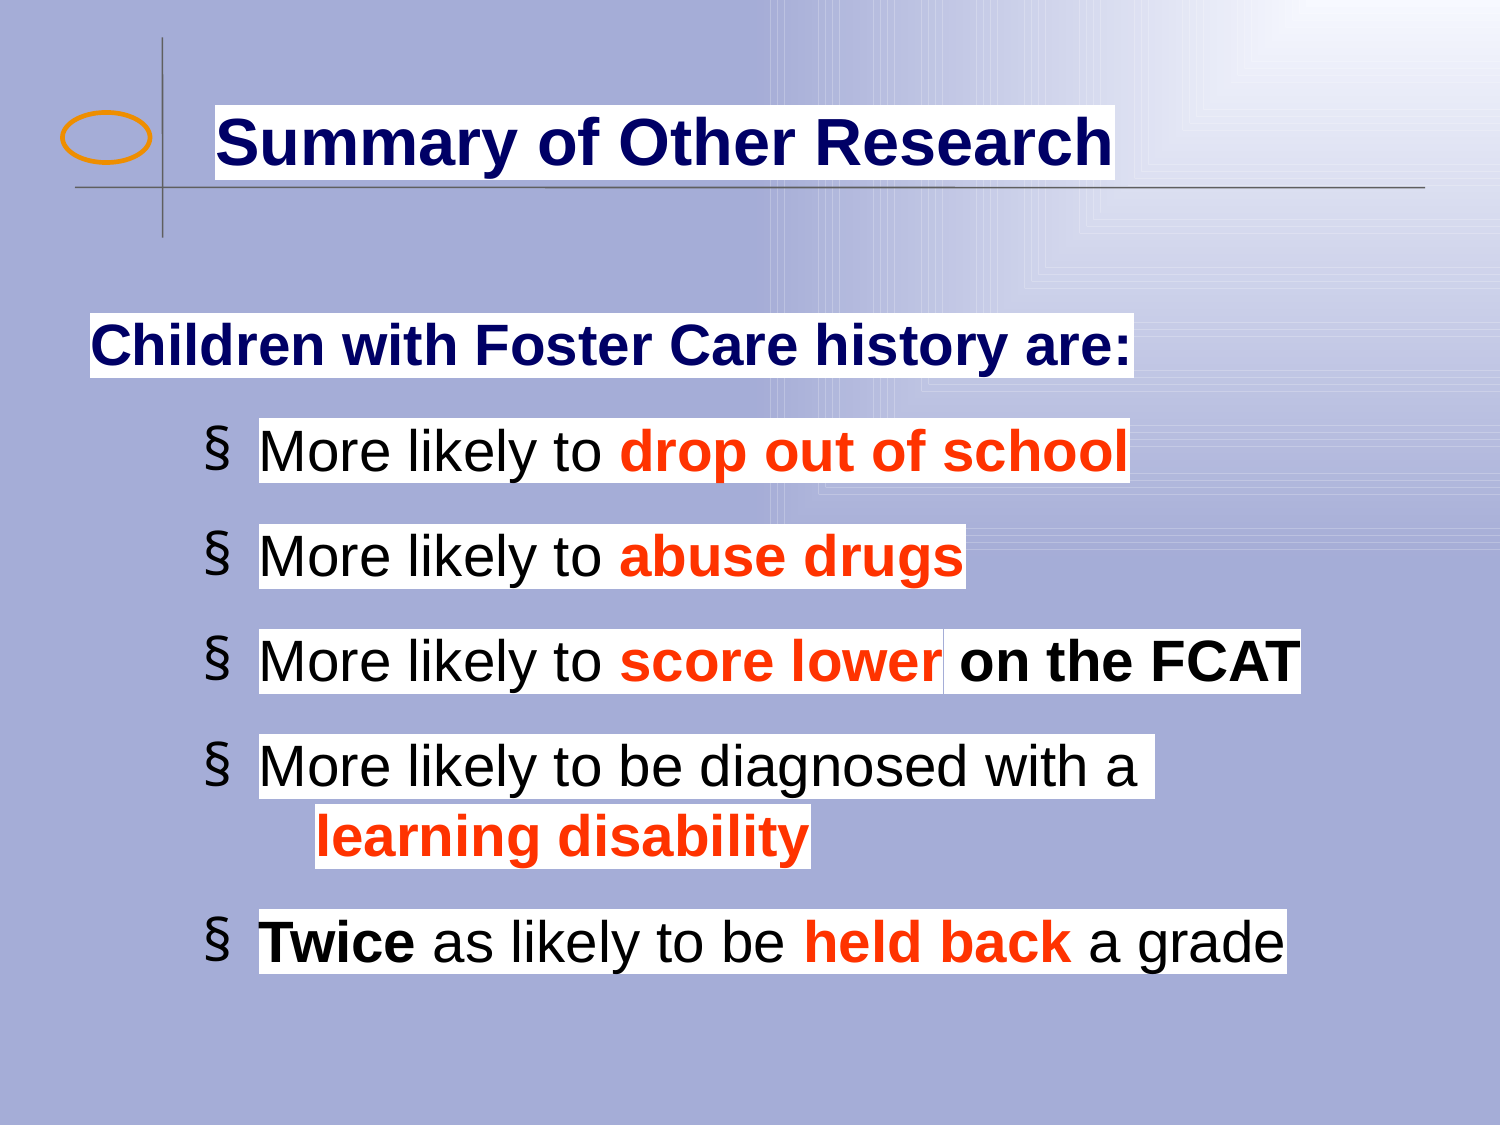

# Summary of Other Research
Children with Foster Care history are:
More likely to drop out of school
More likely to abuse drugs
More likely to score lower on the FCAT
More likely to be diagnosed with a
learning disability
Twice as likely to be held back a grade